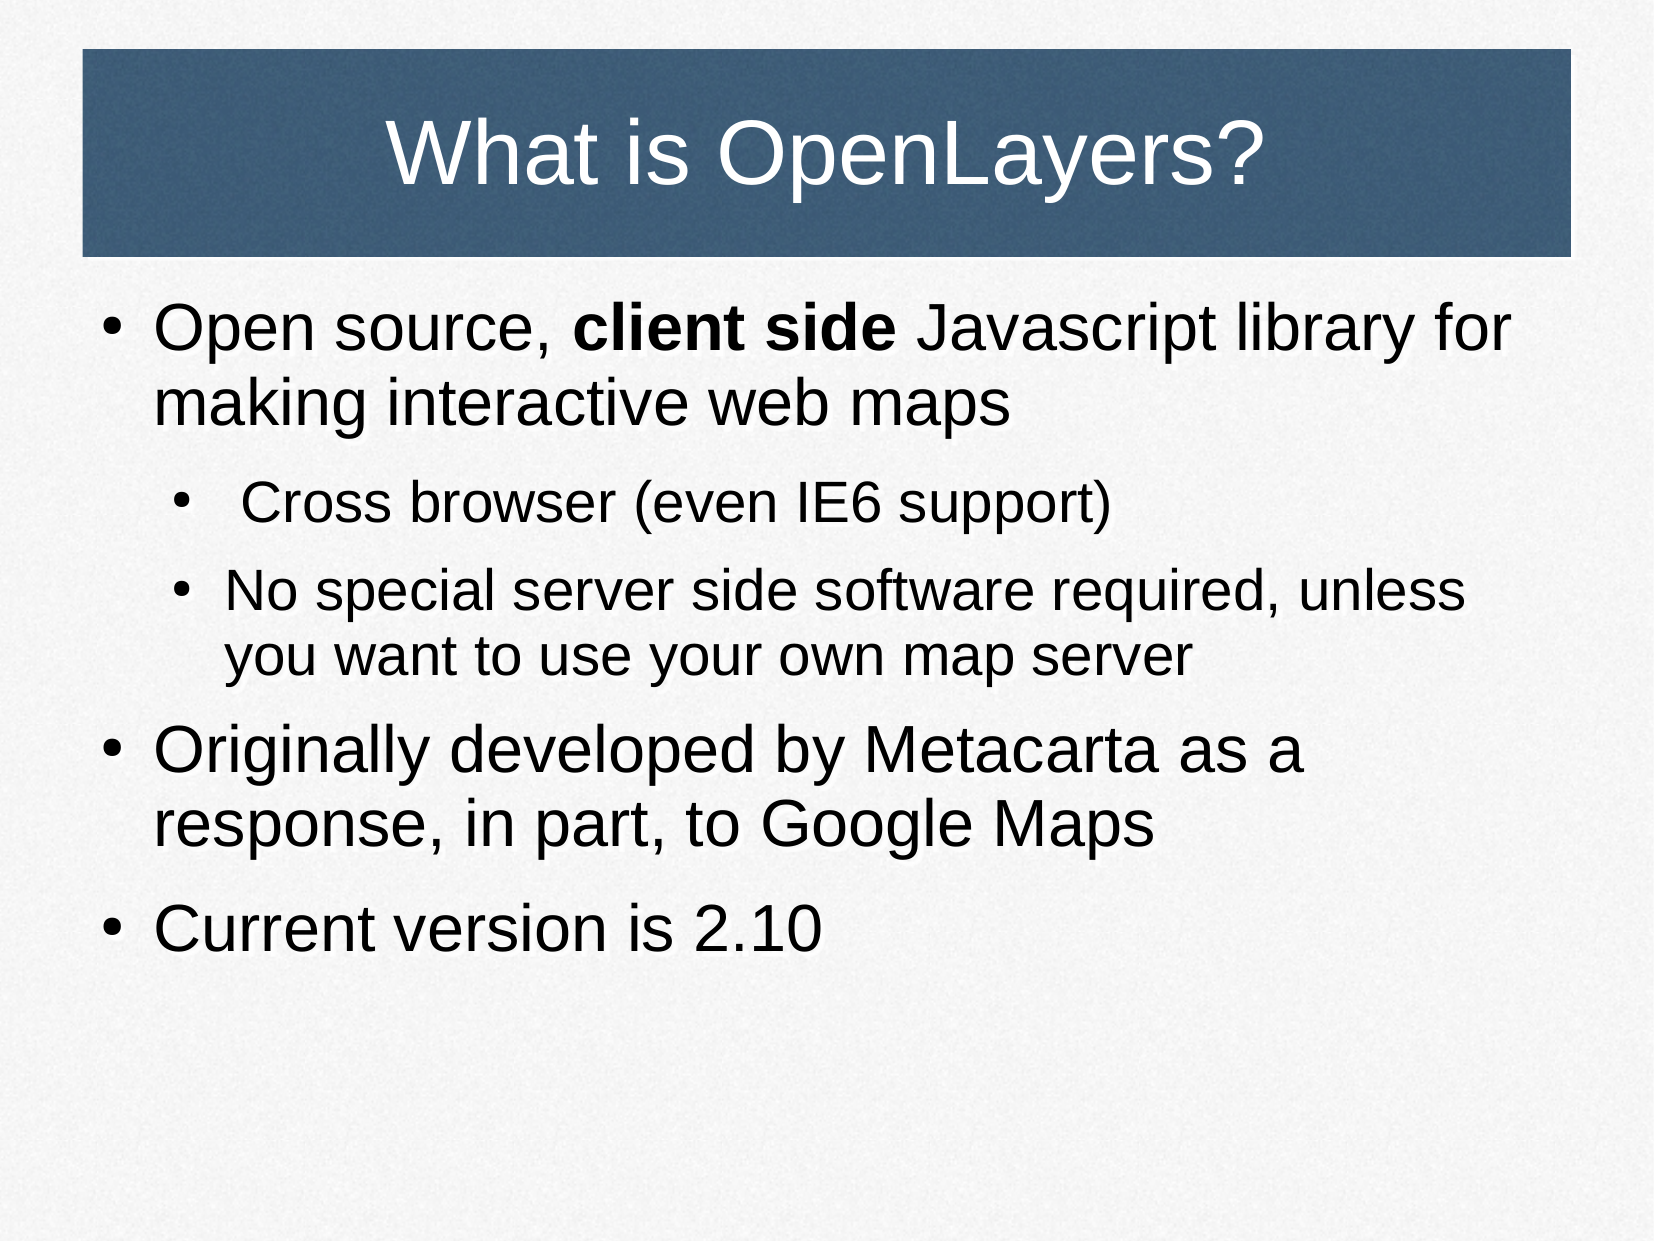

# What is OpenLayers?
Open source, client side Javascript library for making interactive web maps
 Cross browser (even IE6 support)
No special server side software required, unless you want to use your own map server
Originally developed by Metacarta as a response, in part, to Google Maps
Current version is 2.10